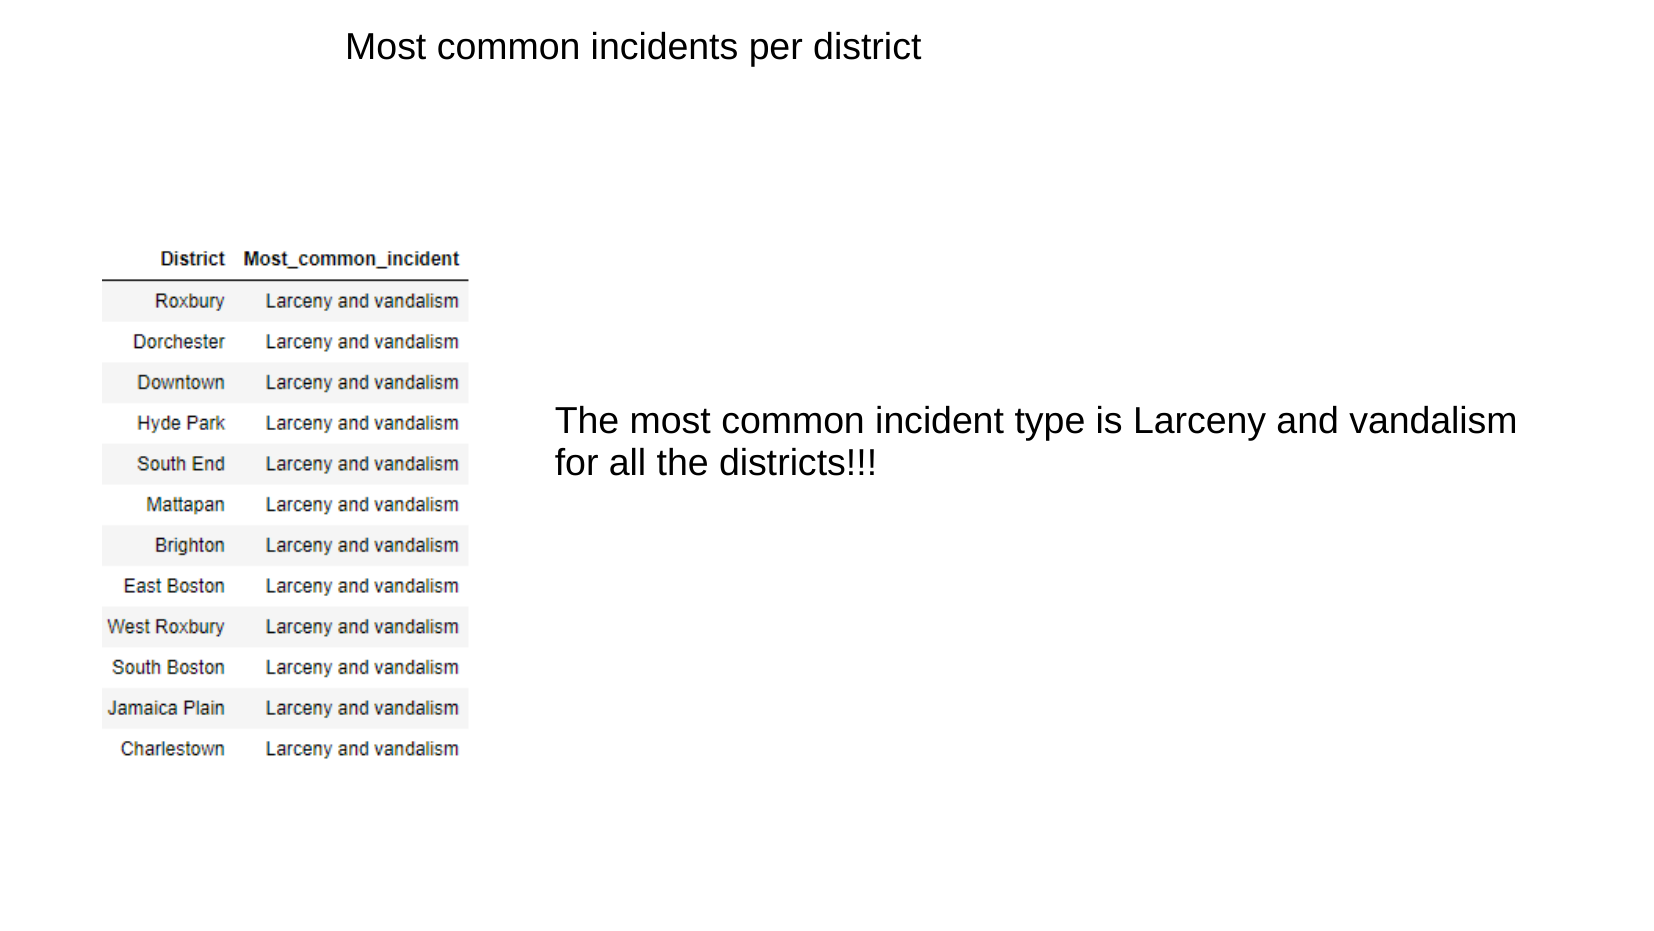

Most common incidents per district
The most common incident type is Larceny and vandalism
for all the districts!!!